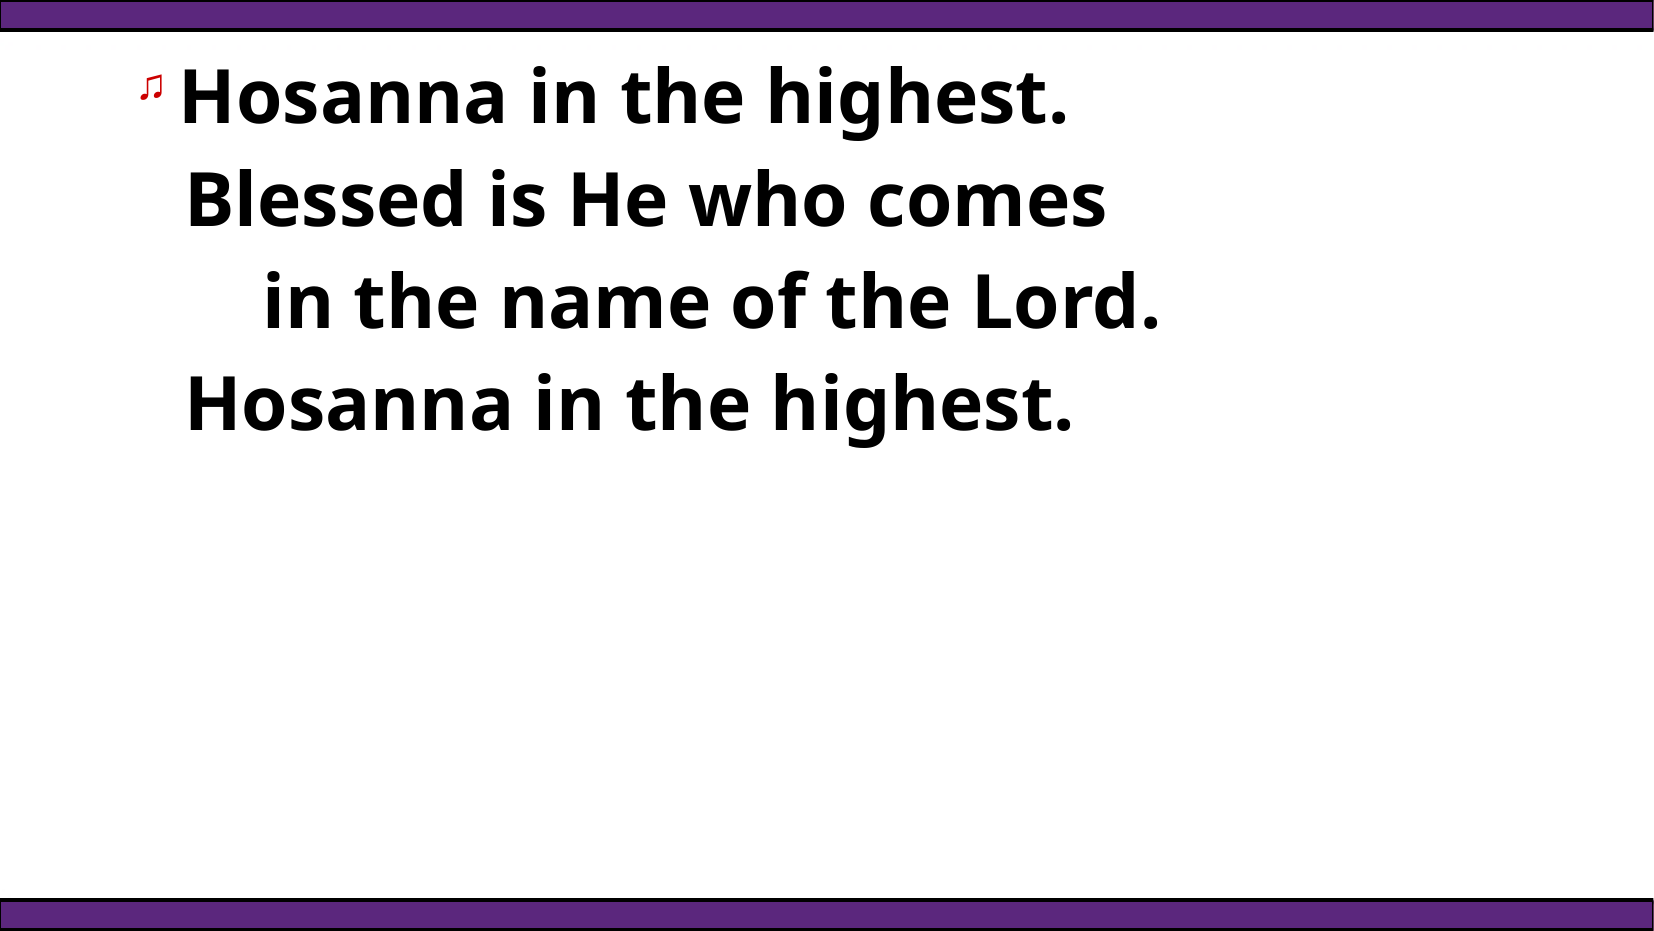

♫ Hosanna in the highest.
 Blessed is He who comes
 in the name of the Lord.
 Hosanna in the highest.